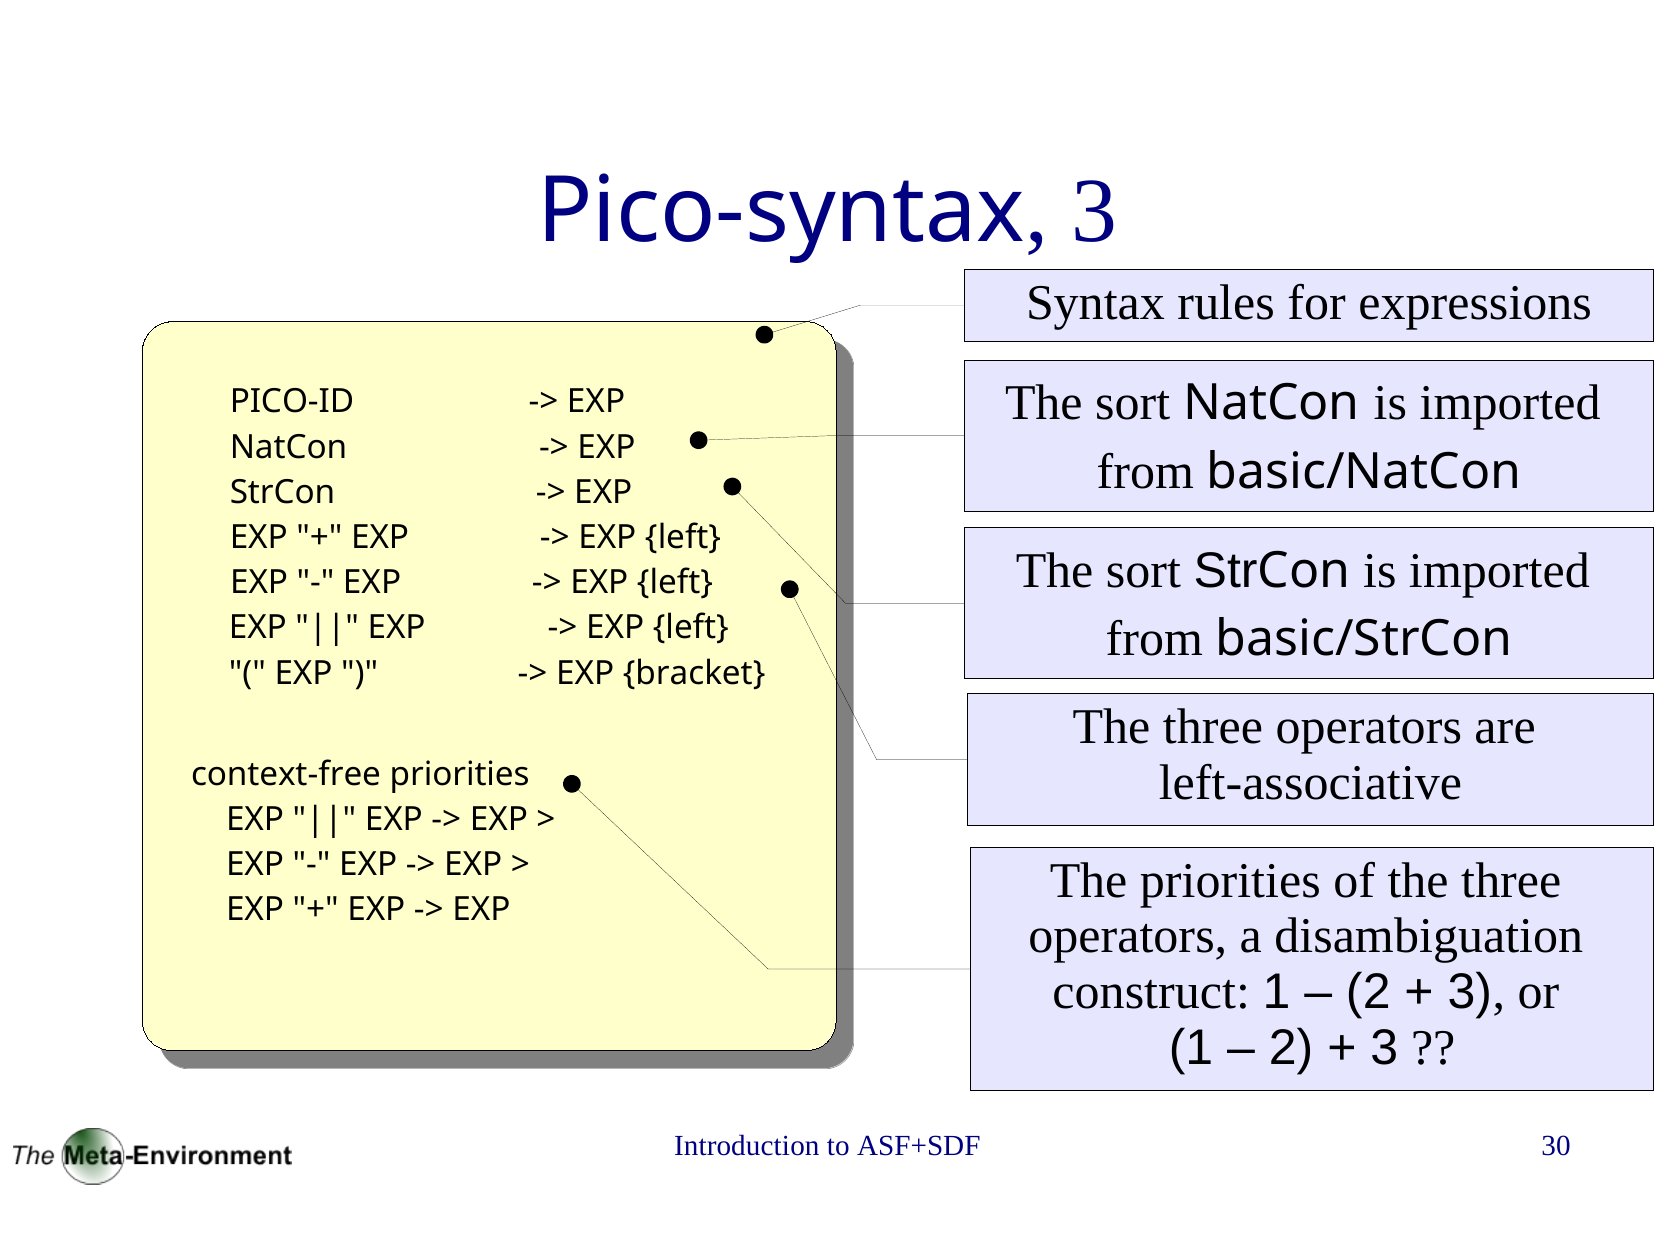

# Pico-syntax, 3
 PICO-ID -> EXP
 NatCon -> EXP
 StrCon -> EXP
 EXP "+" EXP -> EXP {left}
 EXP "-" EXP -> EXP {left}
 EXP "||" EXP -> EXP {left}
 "(" EXP ")" -> EXP {bracket}
context-free priorities
 EXP "||" EXP -> EXP >
 EXP "-" EXP -> EXP >
 EXP "+" EXP -> EXP
30